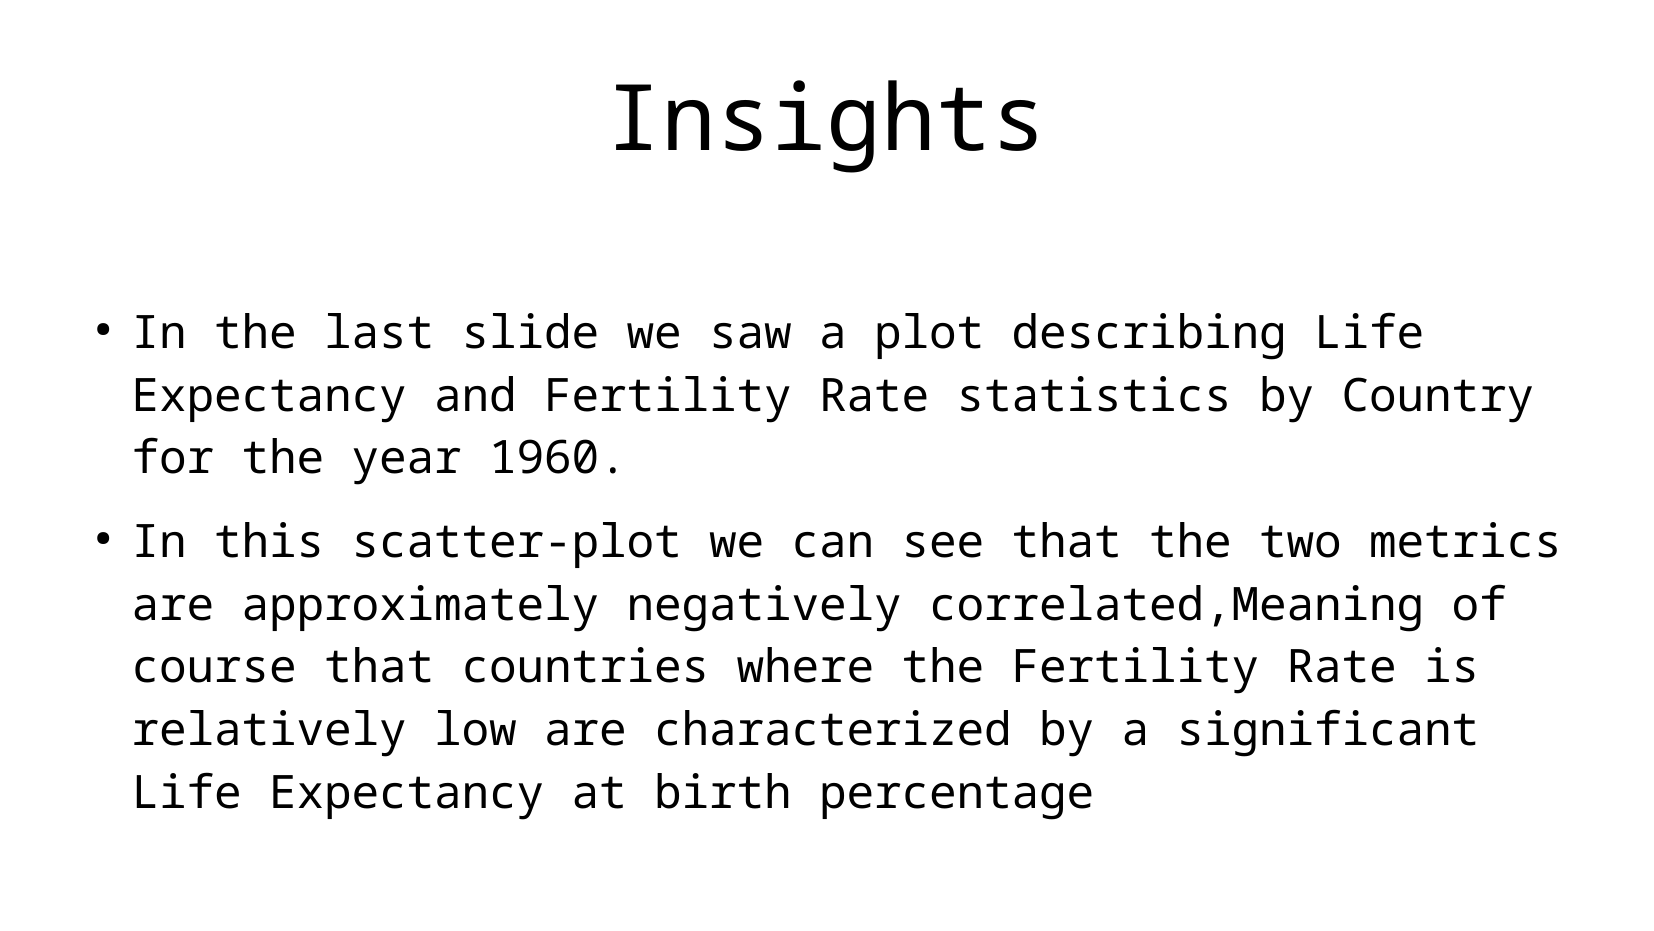

# Insights
In the last slide we saw a plot describing Life Expectancy and Fertility Rate statistics by Country for the year 1960.
In this scatter-plot we can see that the two metrics are approximately negatively correlated,Meaning of course that countries where the Fertility Rate is relatively low are characterized by a significant Life Expectancy at birth percentage